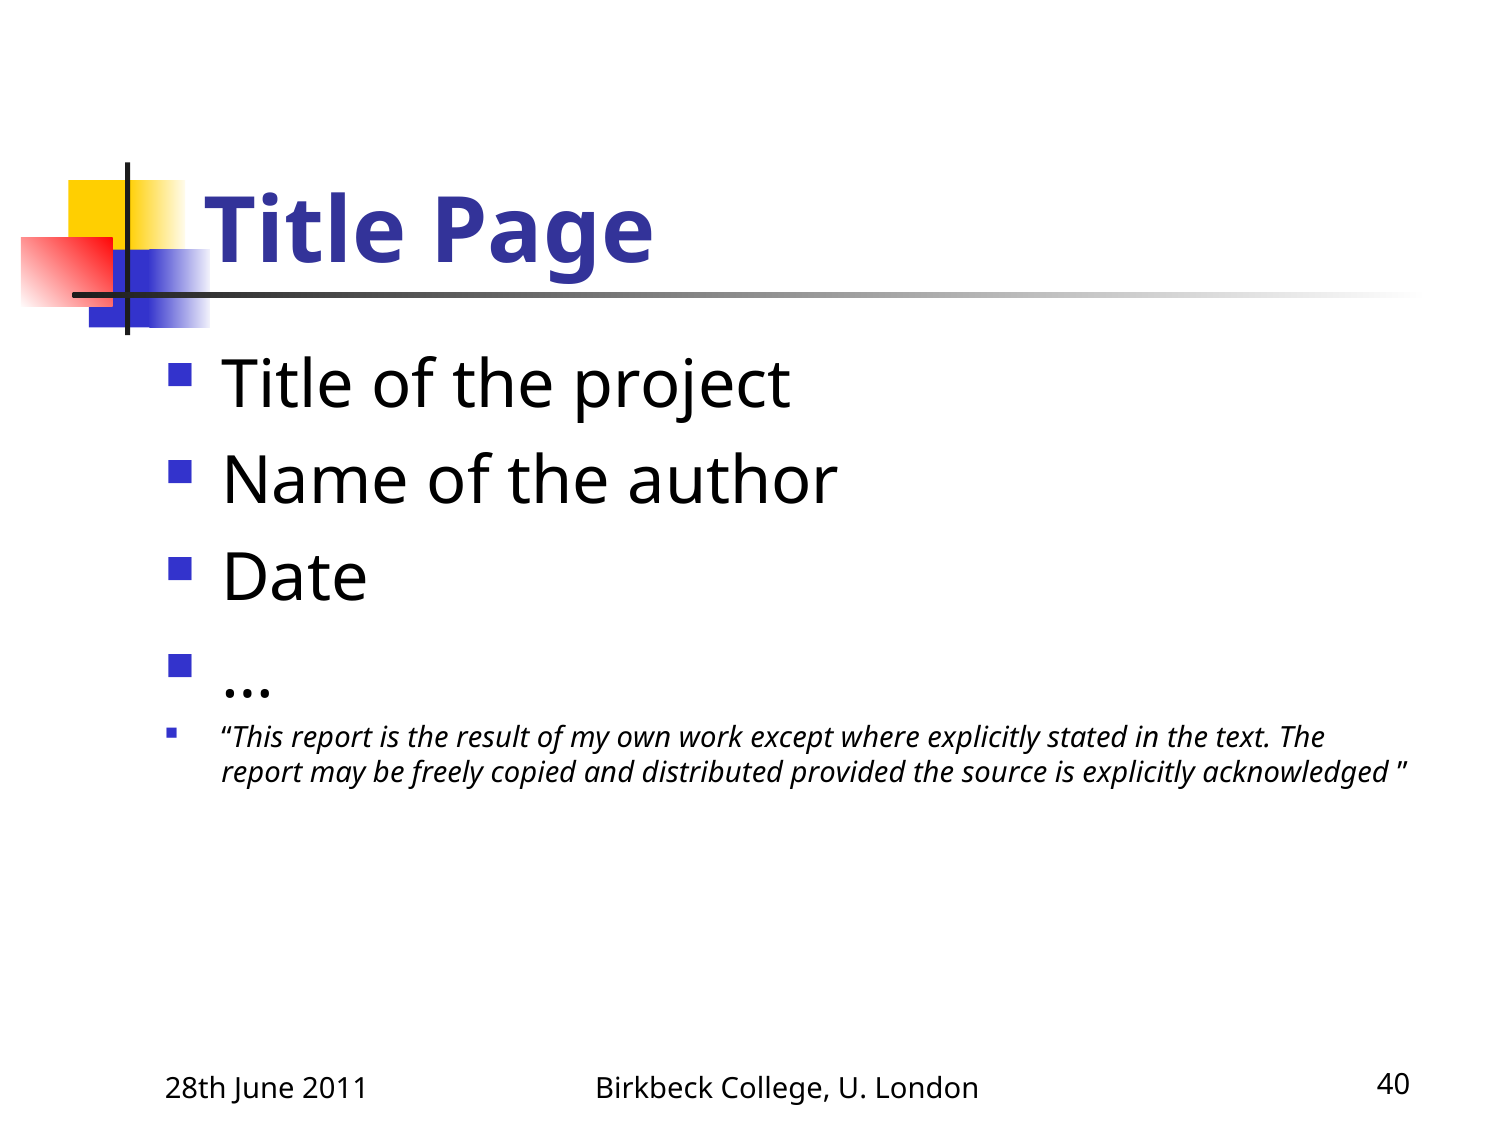

# Title Page
Title of the project
Name of the author
Date
…
“This report is the result of my own work except where explicitly stated in the text. The report may be freely copied and distributed provided the source is explicitly acknowledged ”
28th June 2011
Birkbeck College, U. London